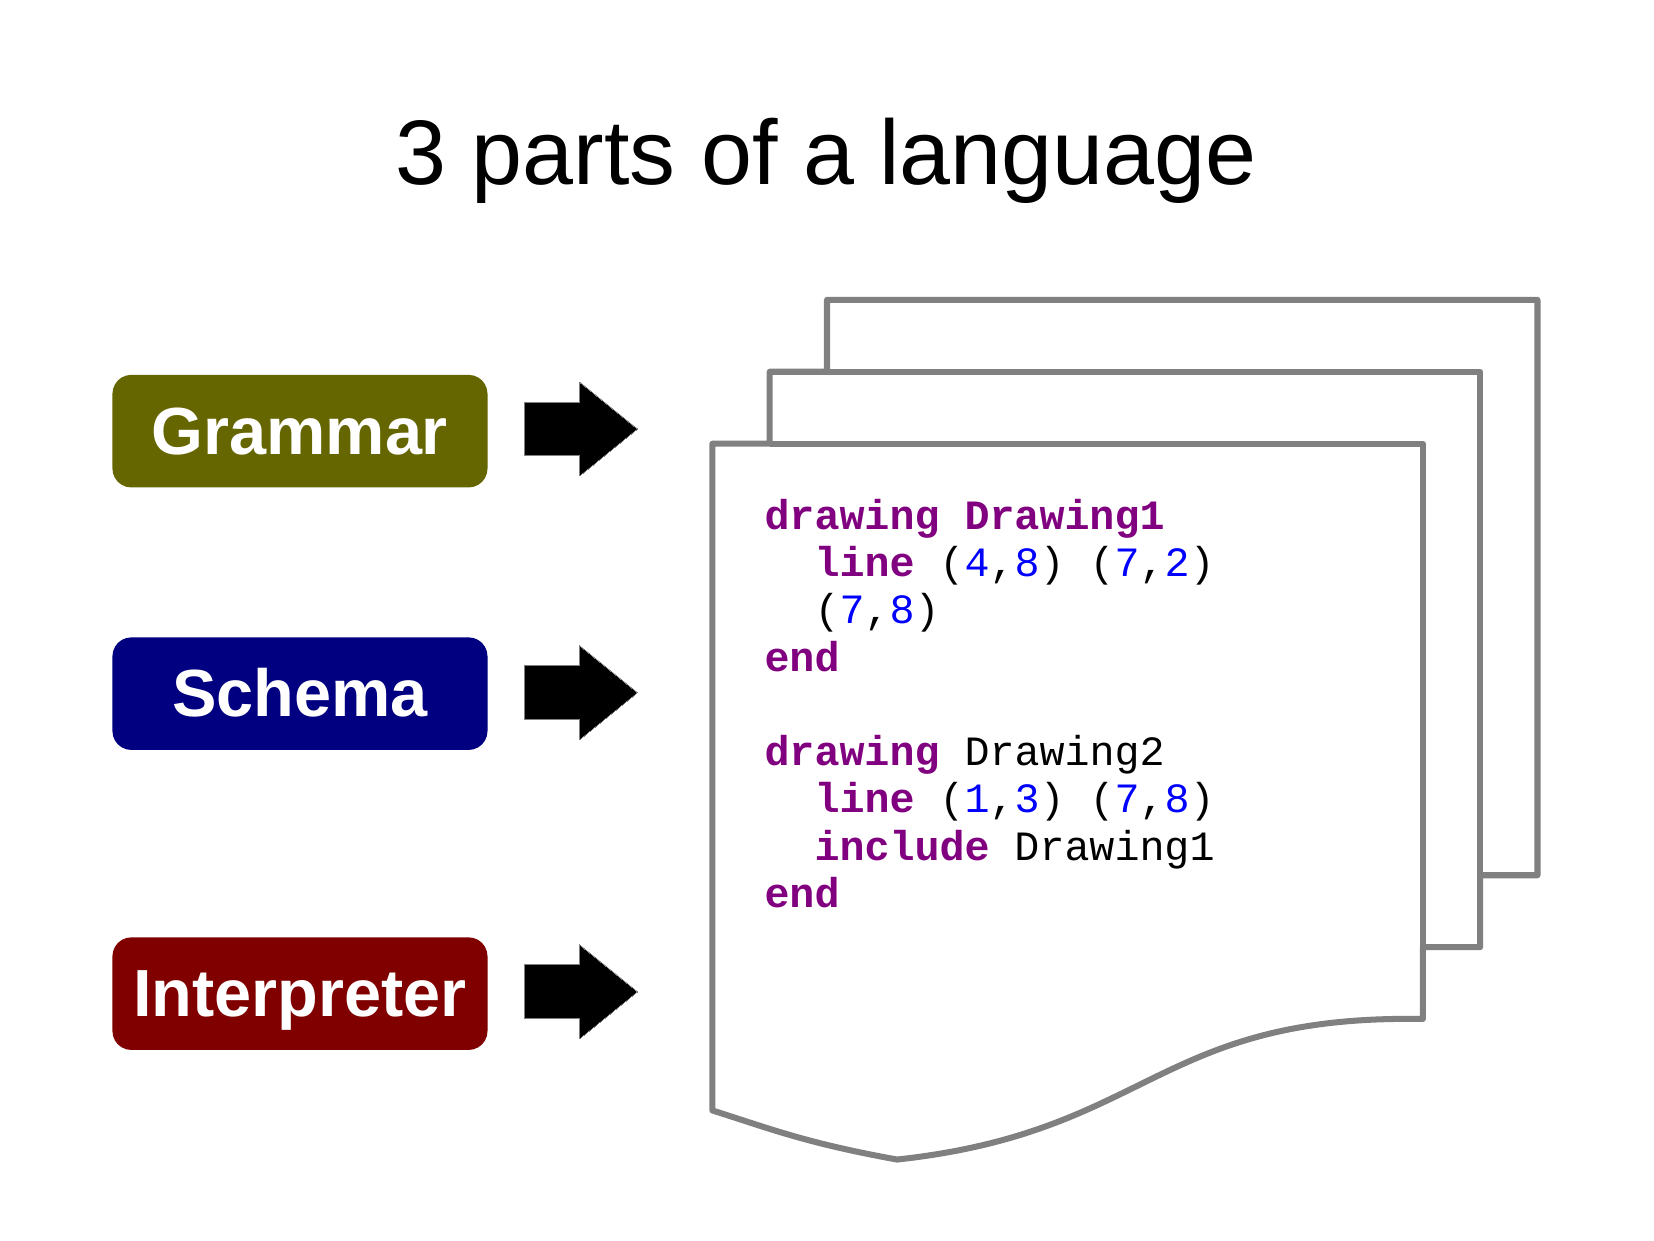

# 3 parts of a language
Grammar
drawing Drawing1
 line (4,8) (7,2)
 (7,8)
end
drawing Drawing2
 line (1,3) (7,8)
 include Drawing1
end
Schema
Interpreter
3